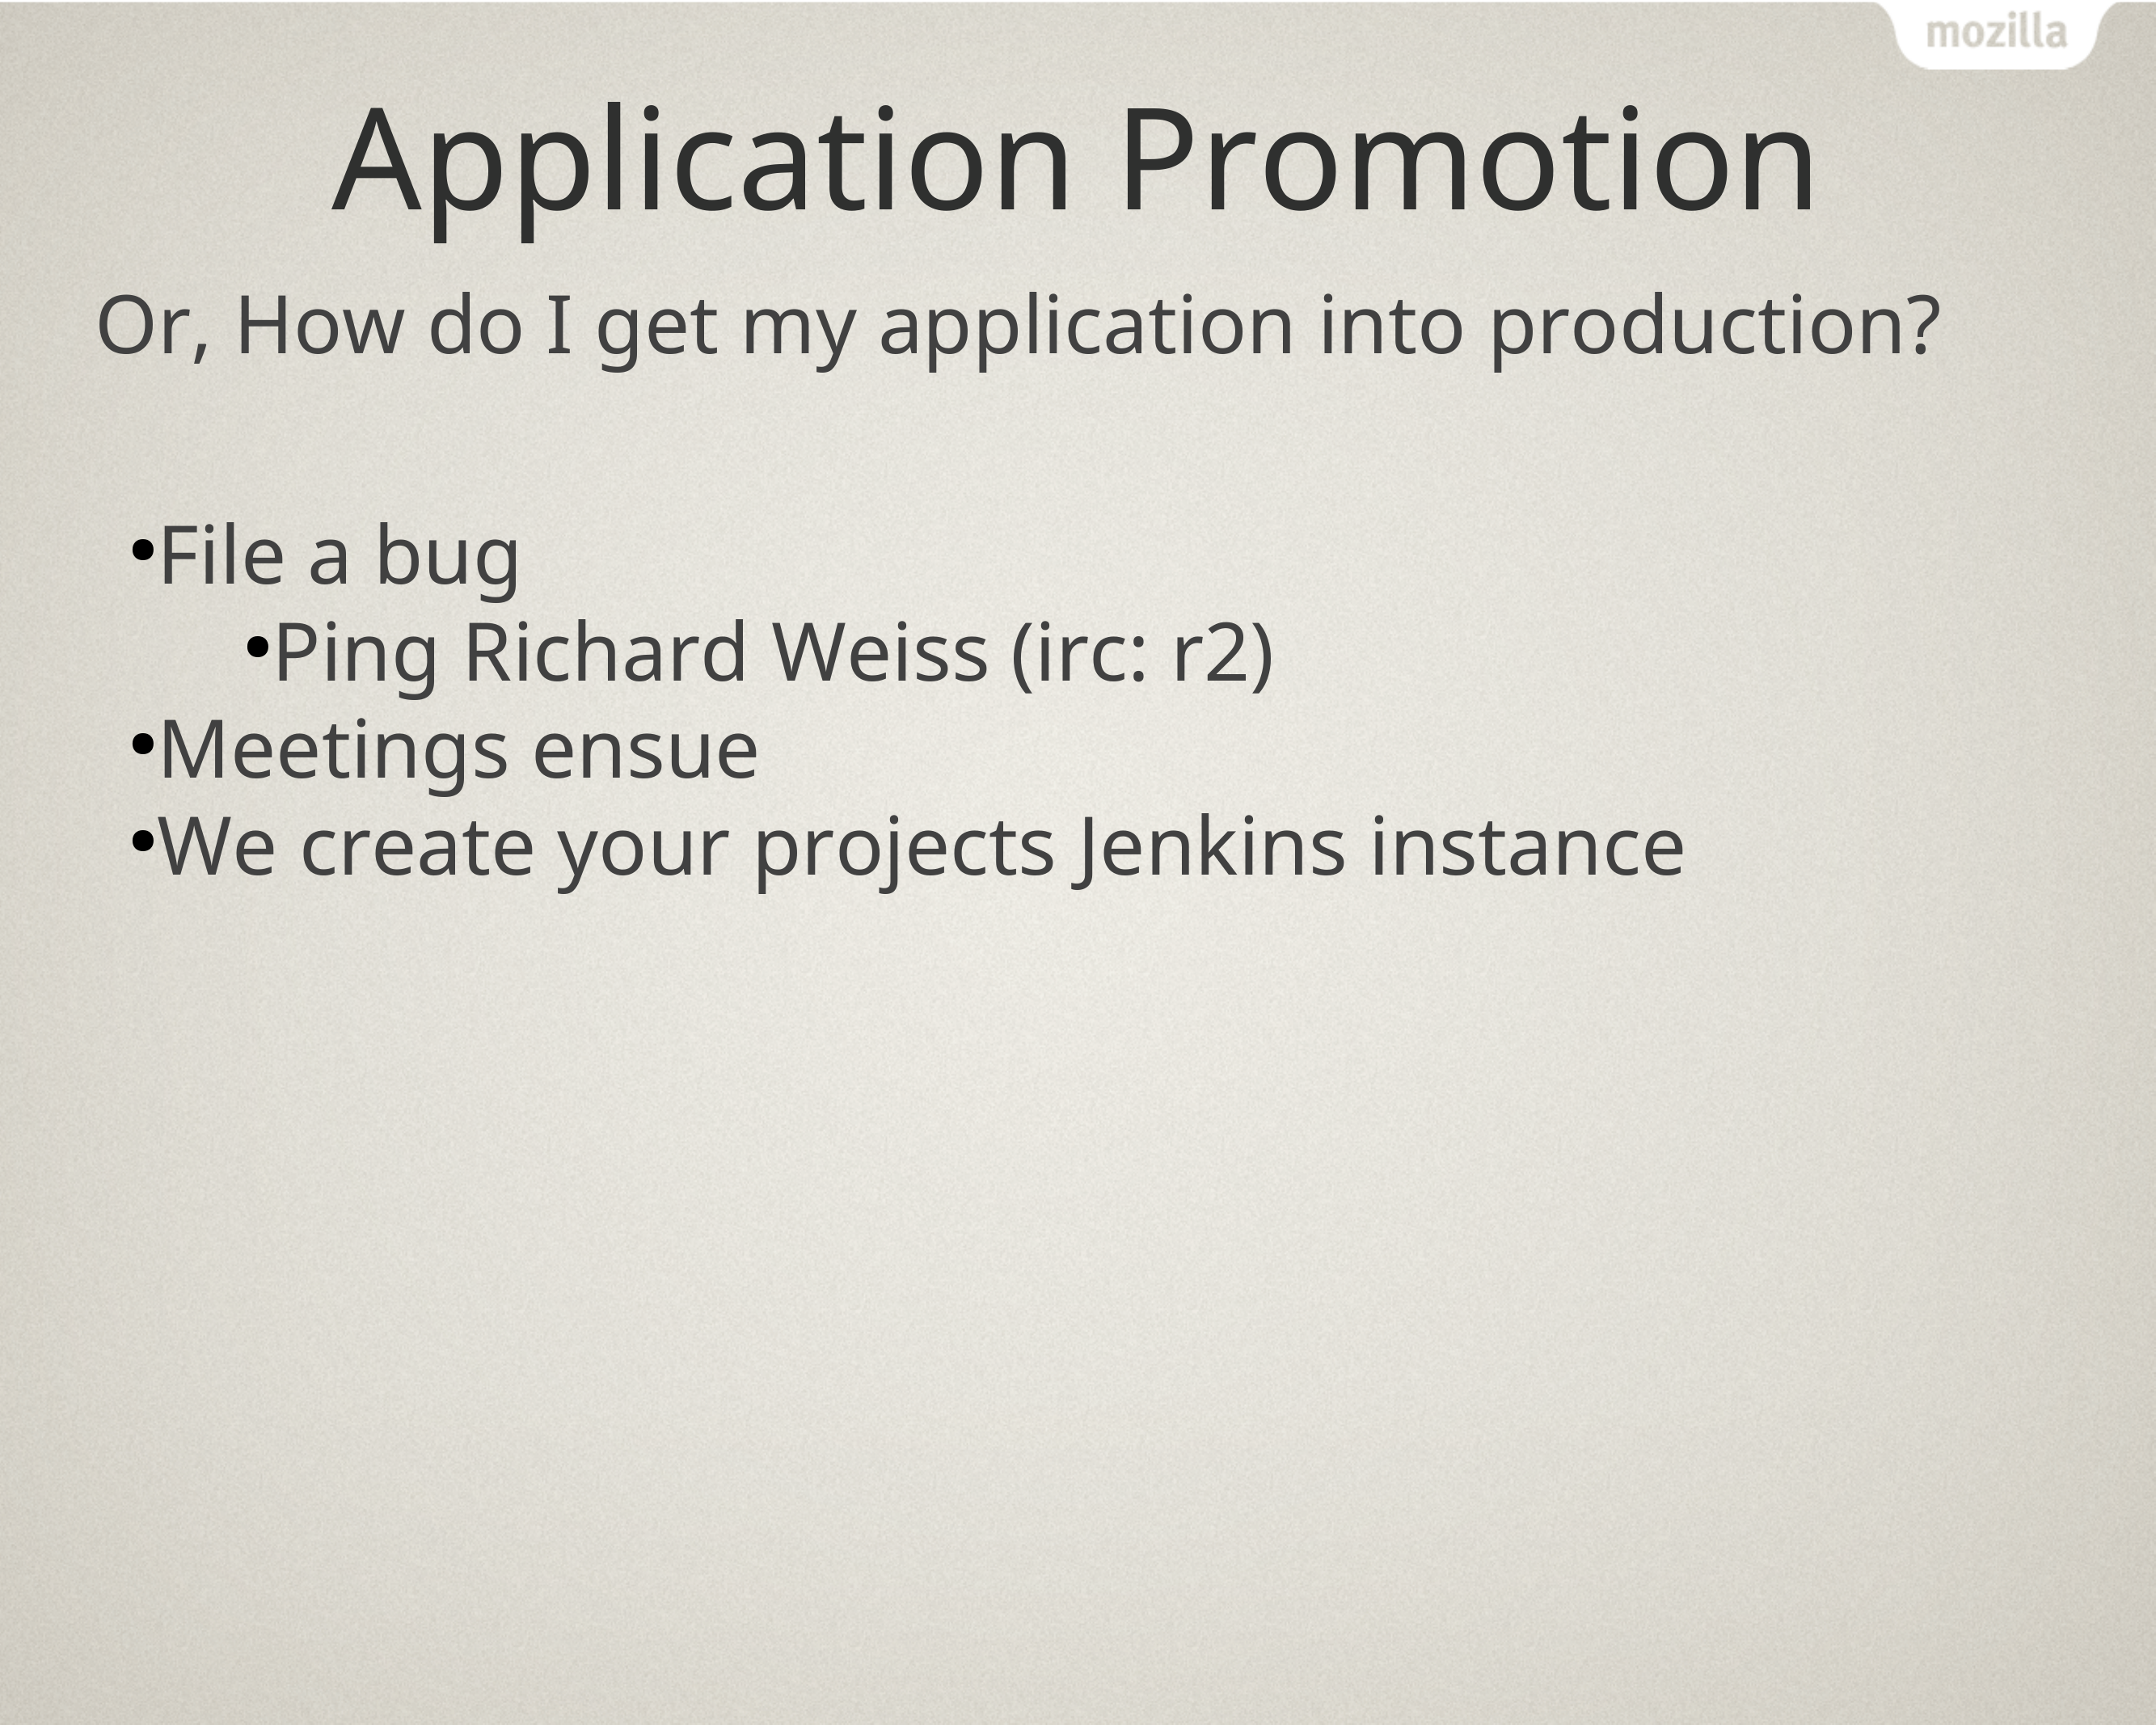

# Application Promotion
Or, How do I get my application into production?
File a bug
Ping Richard Weiss (irc: r2)
Meetings ensue
We create your projects Jenkins instance